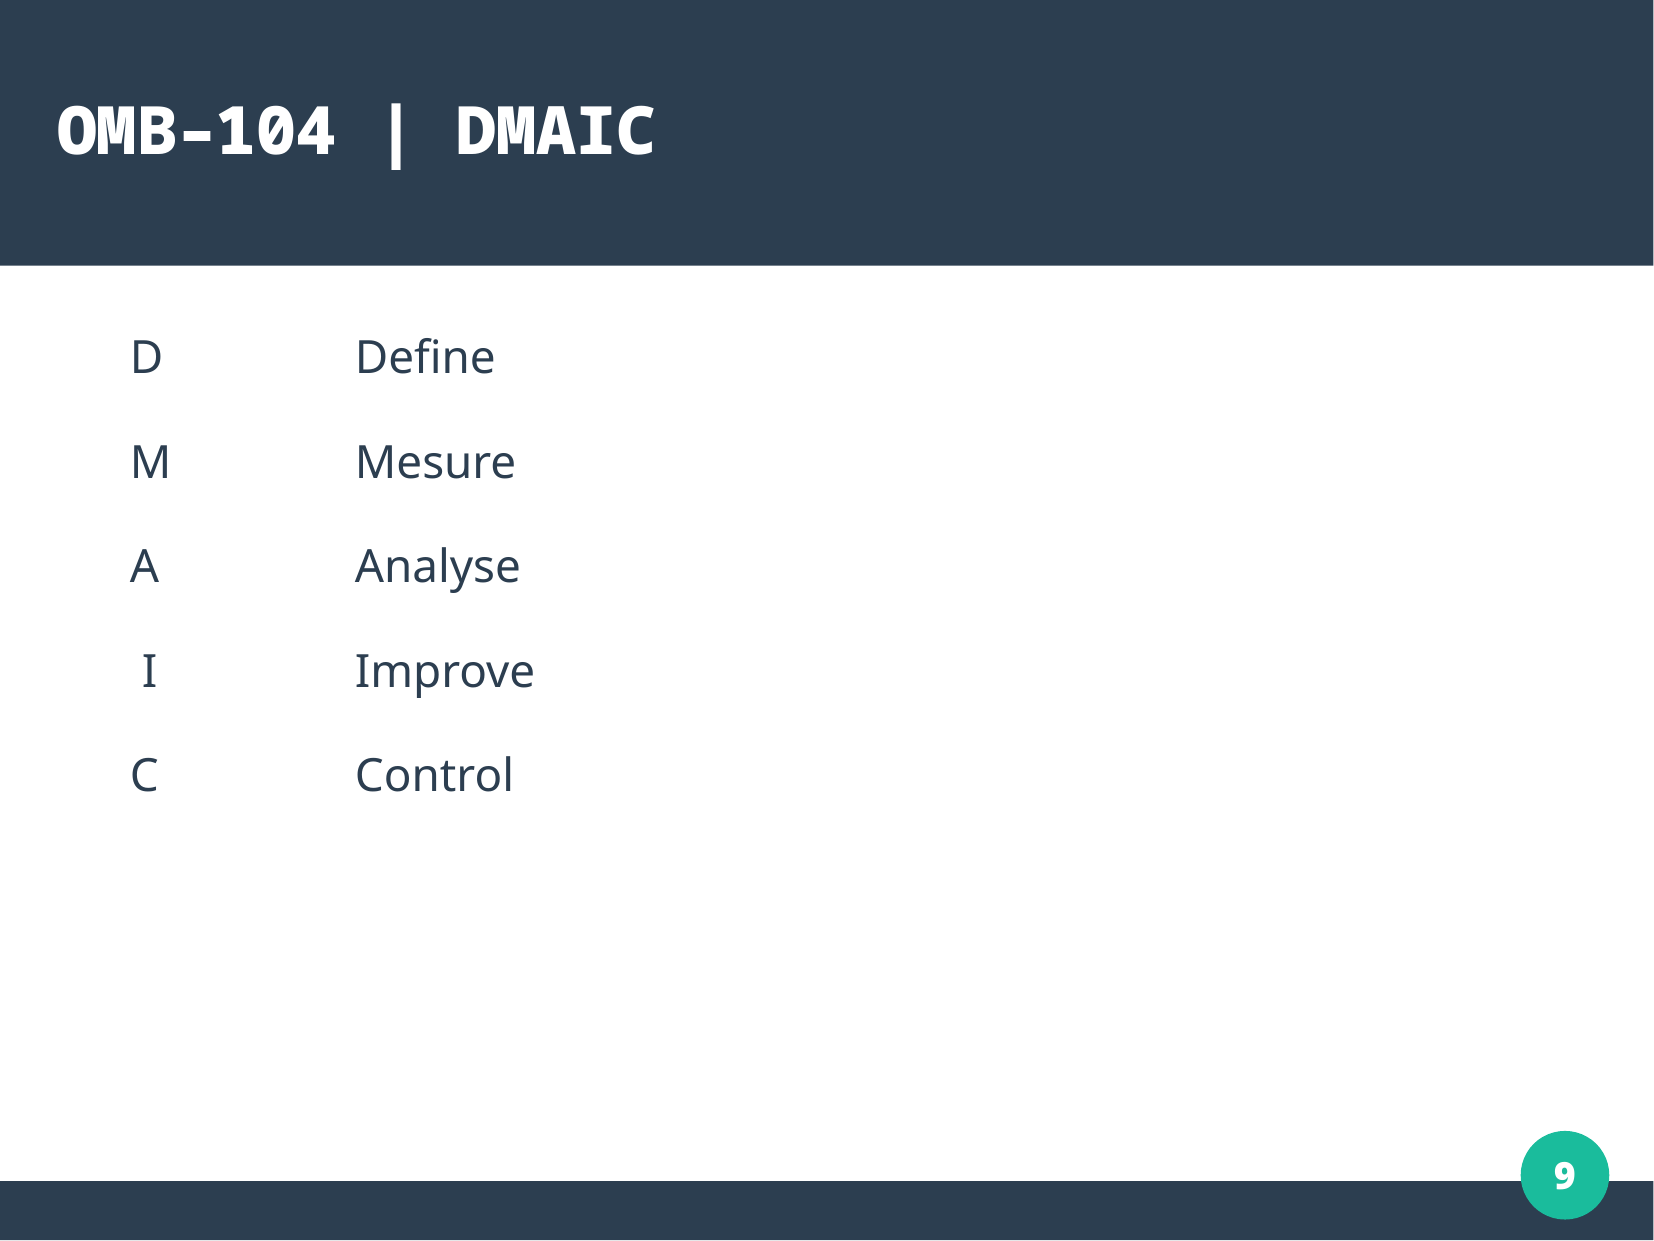

OMB–104 | DMAIC
# D			Define
M			Mesure
A			Analyse
 I			Improve
C			Control
9